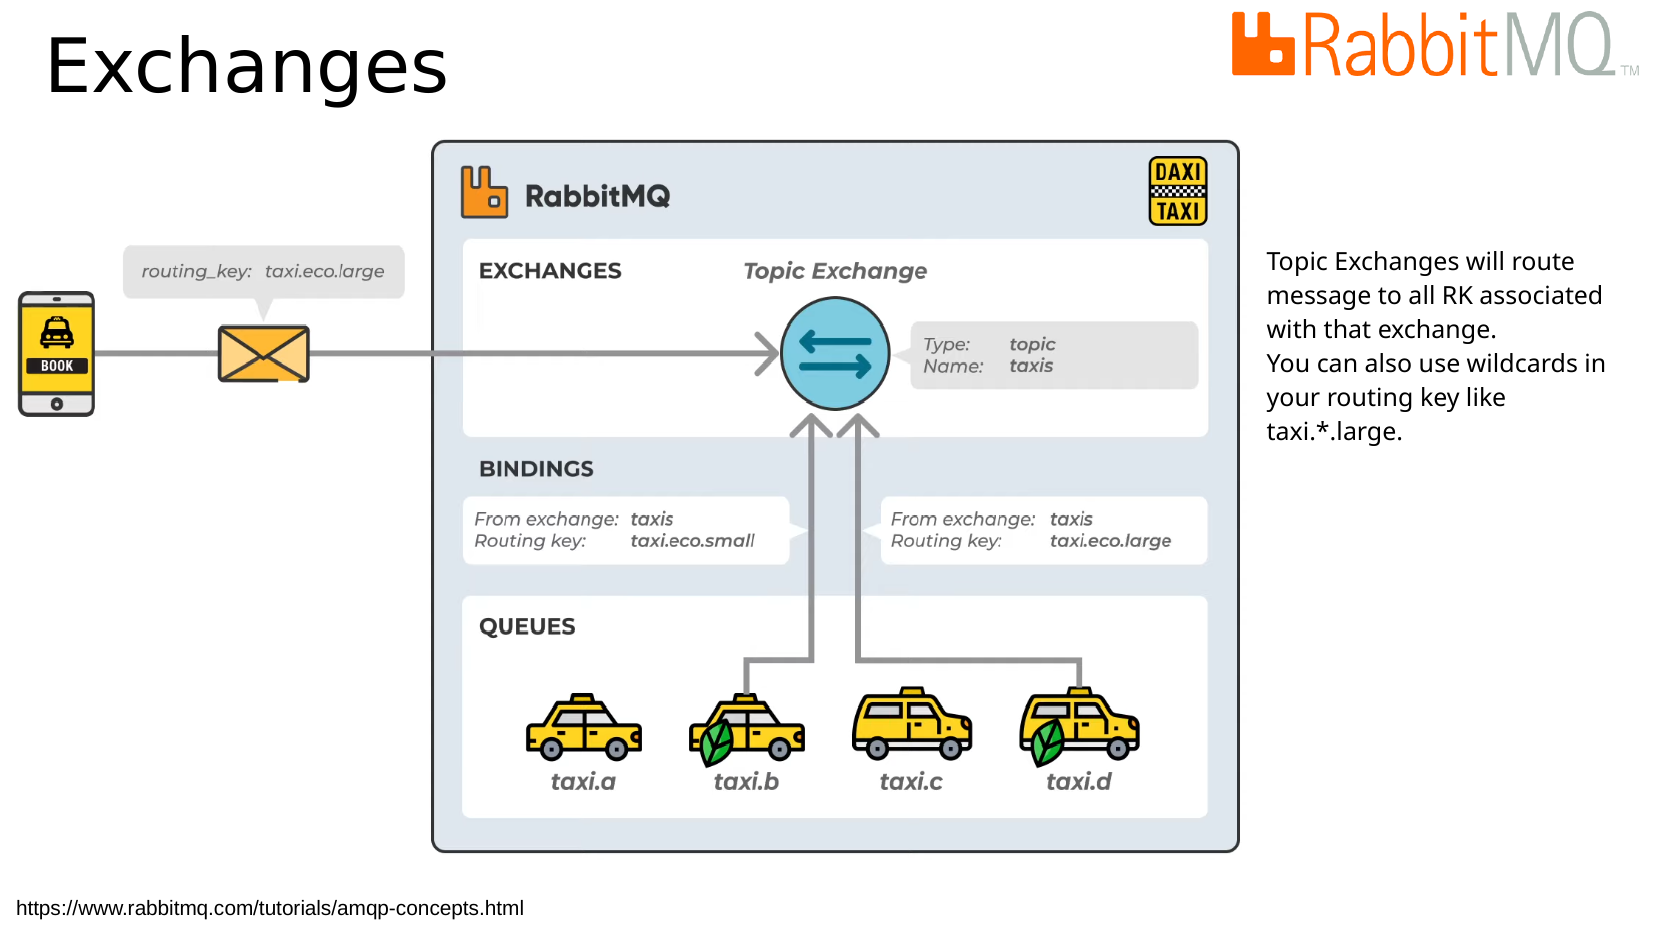

Exchanges
Topic Exchanges will route message to all RK associated with that exchange.
You can also use wildcards in your routing key like taxi.*.large.
https://www.rabbitmq.com/tutorials/amqp-concepts.html